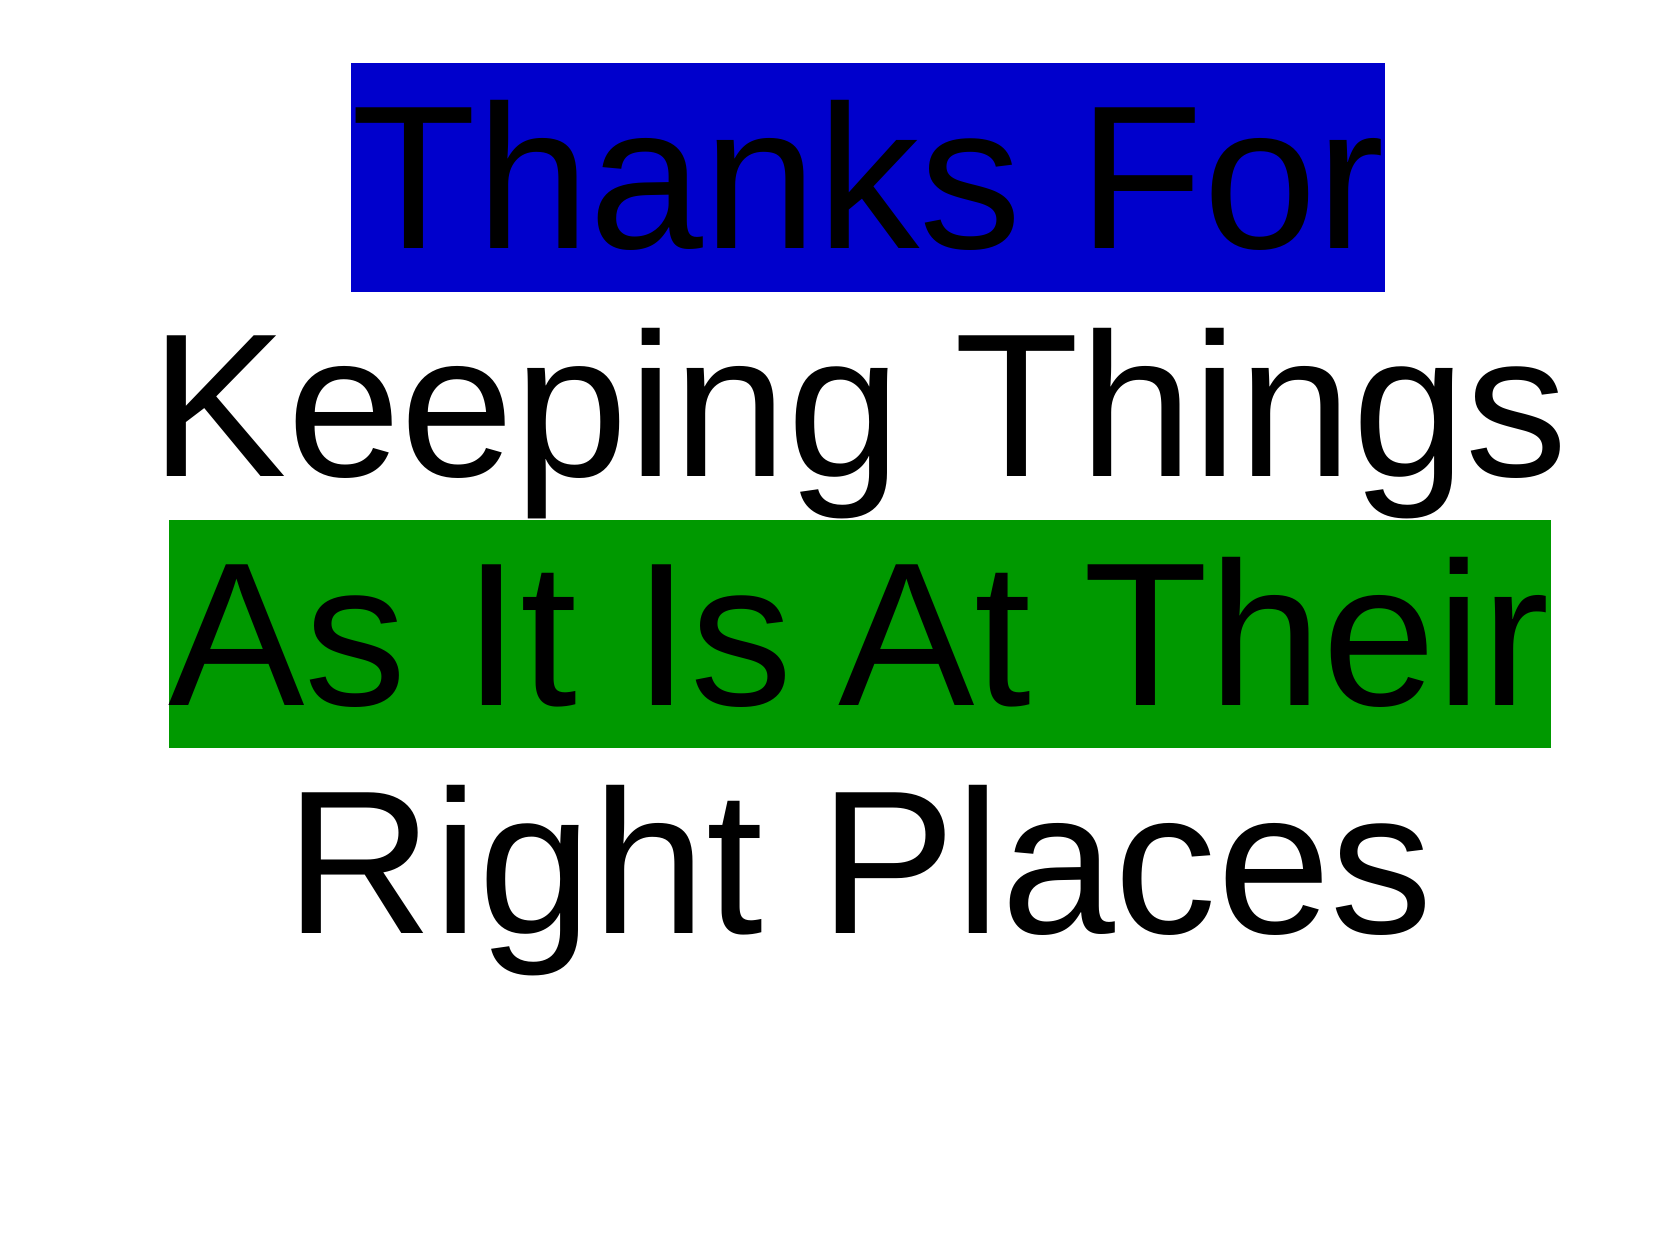

# Thanks For Keeping Things As It Is At Their Right Places